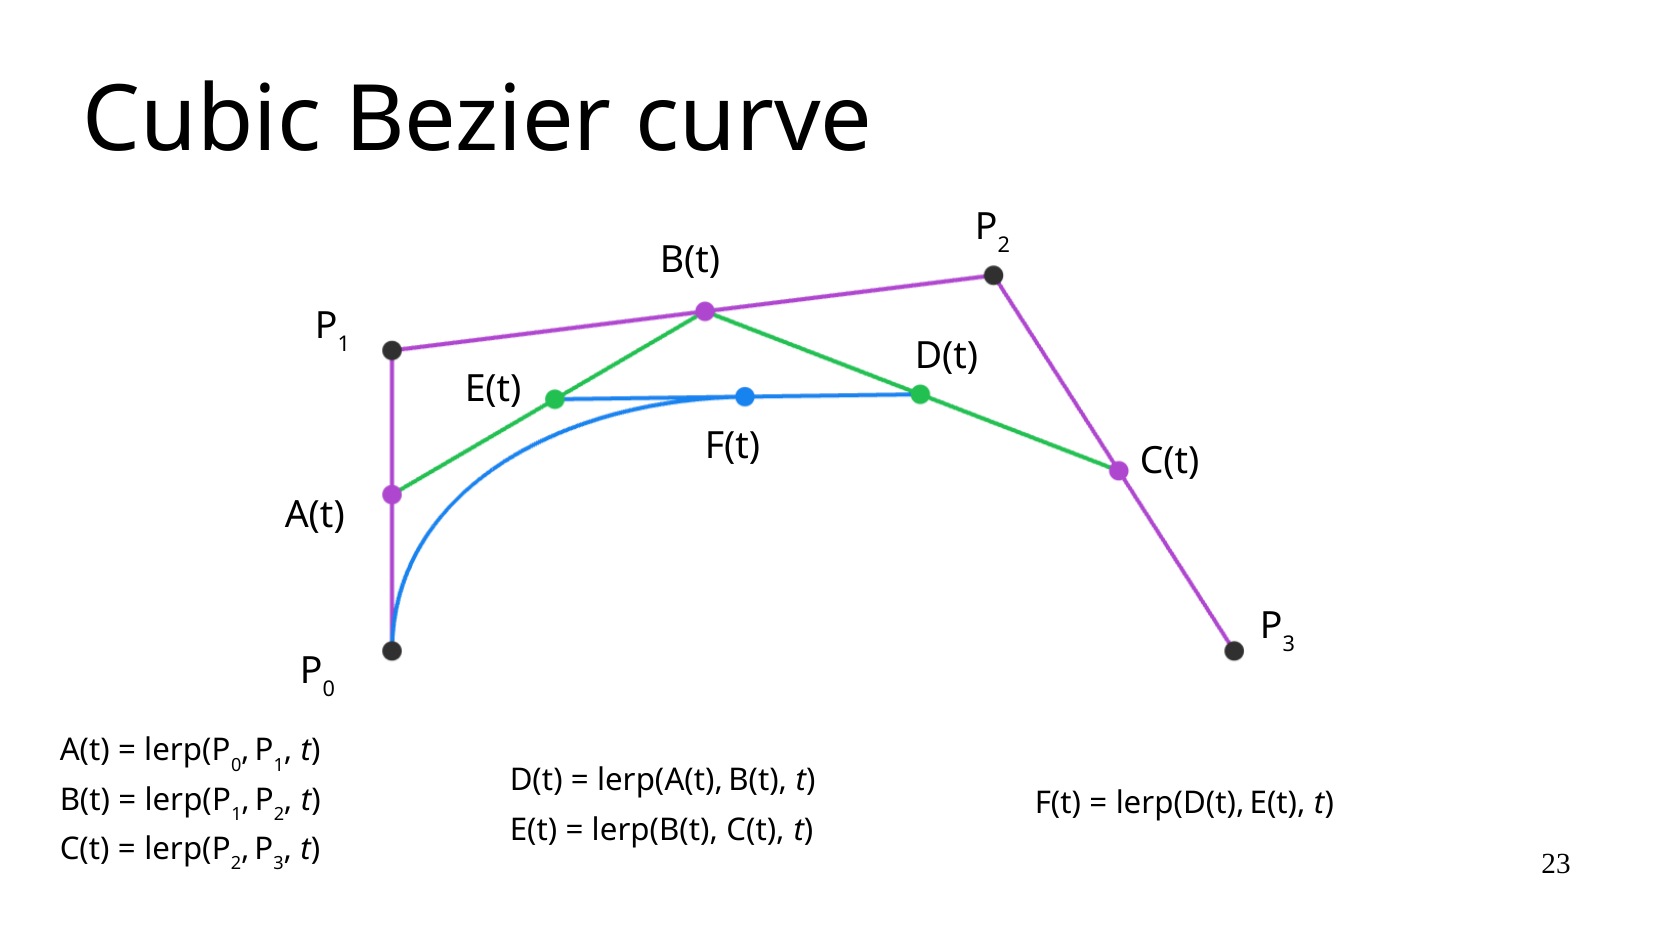

# Cubic Bezier curve
P2
B(t)
P1
D(t)
E(t)
F(t)
C(t)
A(t)
P3
P0
A(t) = lerp(P0, P1, t)
B(t) = lerp(P1, P2, t)
C(t) = lerp(P2, P3, t)
D(t) = lerp(A(t), B(t), t)
E(t) = lerp(B(t), C(t), t)
F(t) = lerp(D(t), E(t), t)
23